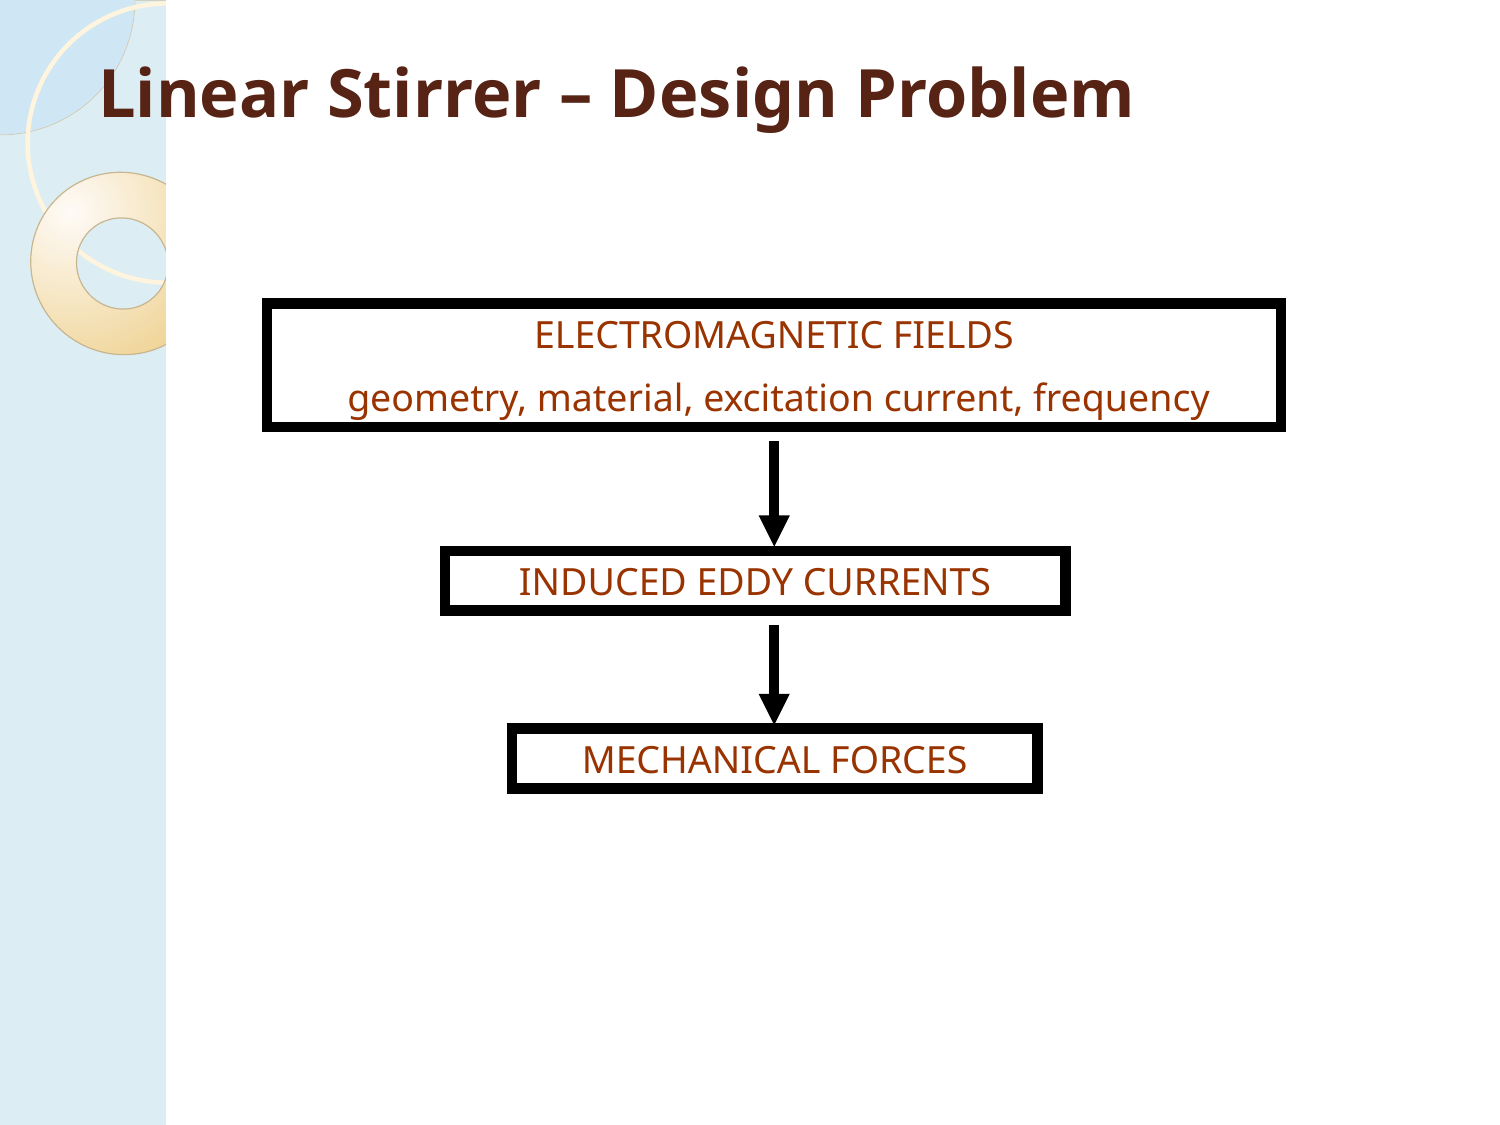

# Linear Stirrer – Design Problem
ELECTROMAGNETIC FIELDS
 geometry, material, excitation current, frequency
INDUCED EDDY CURRENTS
MECHANICAL FORCES